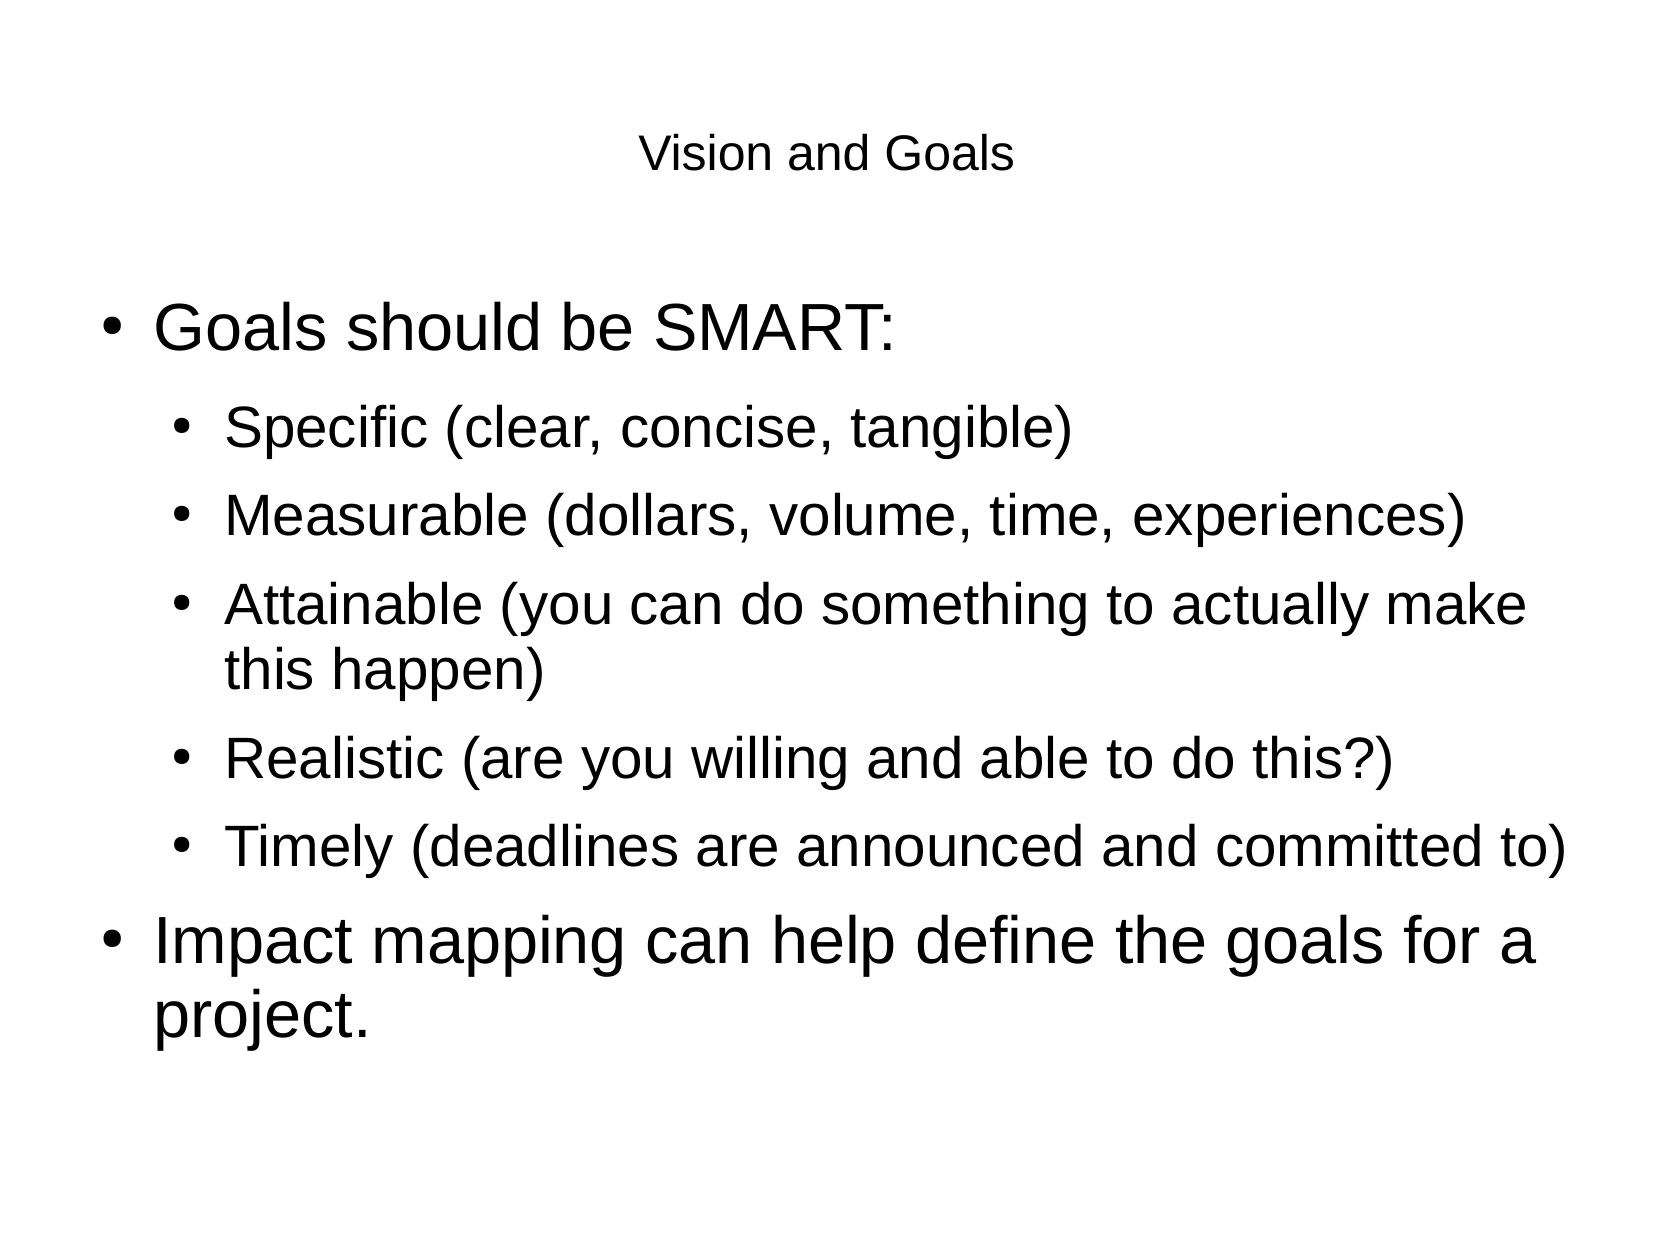

# Vision and Goals
Goals should be SMART:
Specific (clear, concise, tangible)
Measurable (dollars, volume, time, experiences)
Attainable (you can do something to actually make this happen)
Realistic (are you willing and able to do this?)
Timely (deadlines are announced and committed to)
Impact mapping can help define the goals for a project.